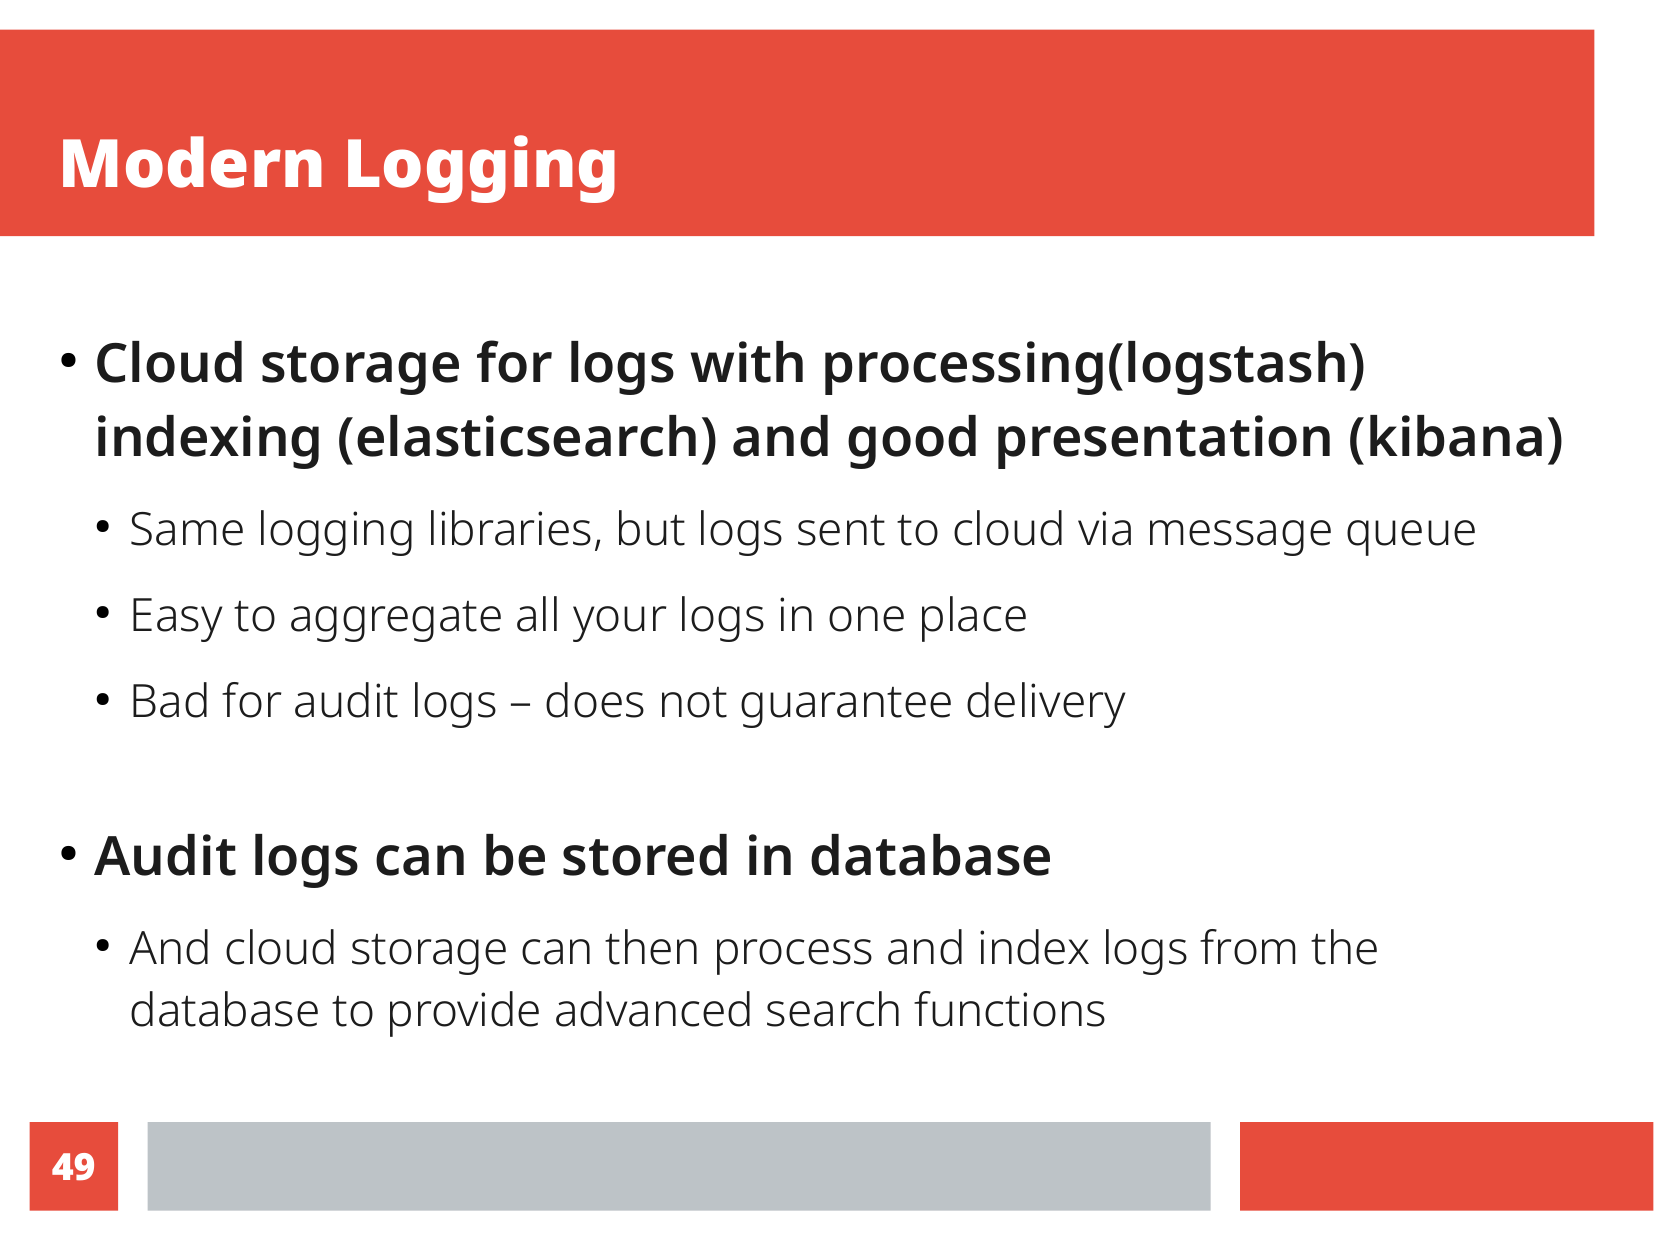

# Modern Logging
Cloud storage for logs with processing(logstash) indexing (elasticsearch) and good presentation (kibana)
Same logging libraries, but logs sent to cloud via message queue
Easy to aggregate all your logs in one place
Bad for audit logs – does not guarantee delivery
Audit logs can be stored in database
And cloud storage can then process and index logs from the database to provide advanced search functions
49